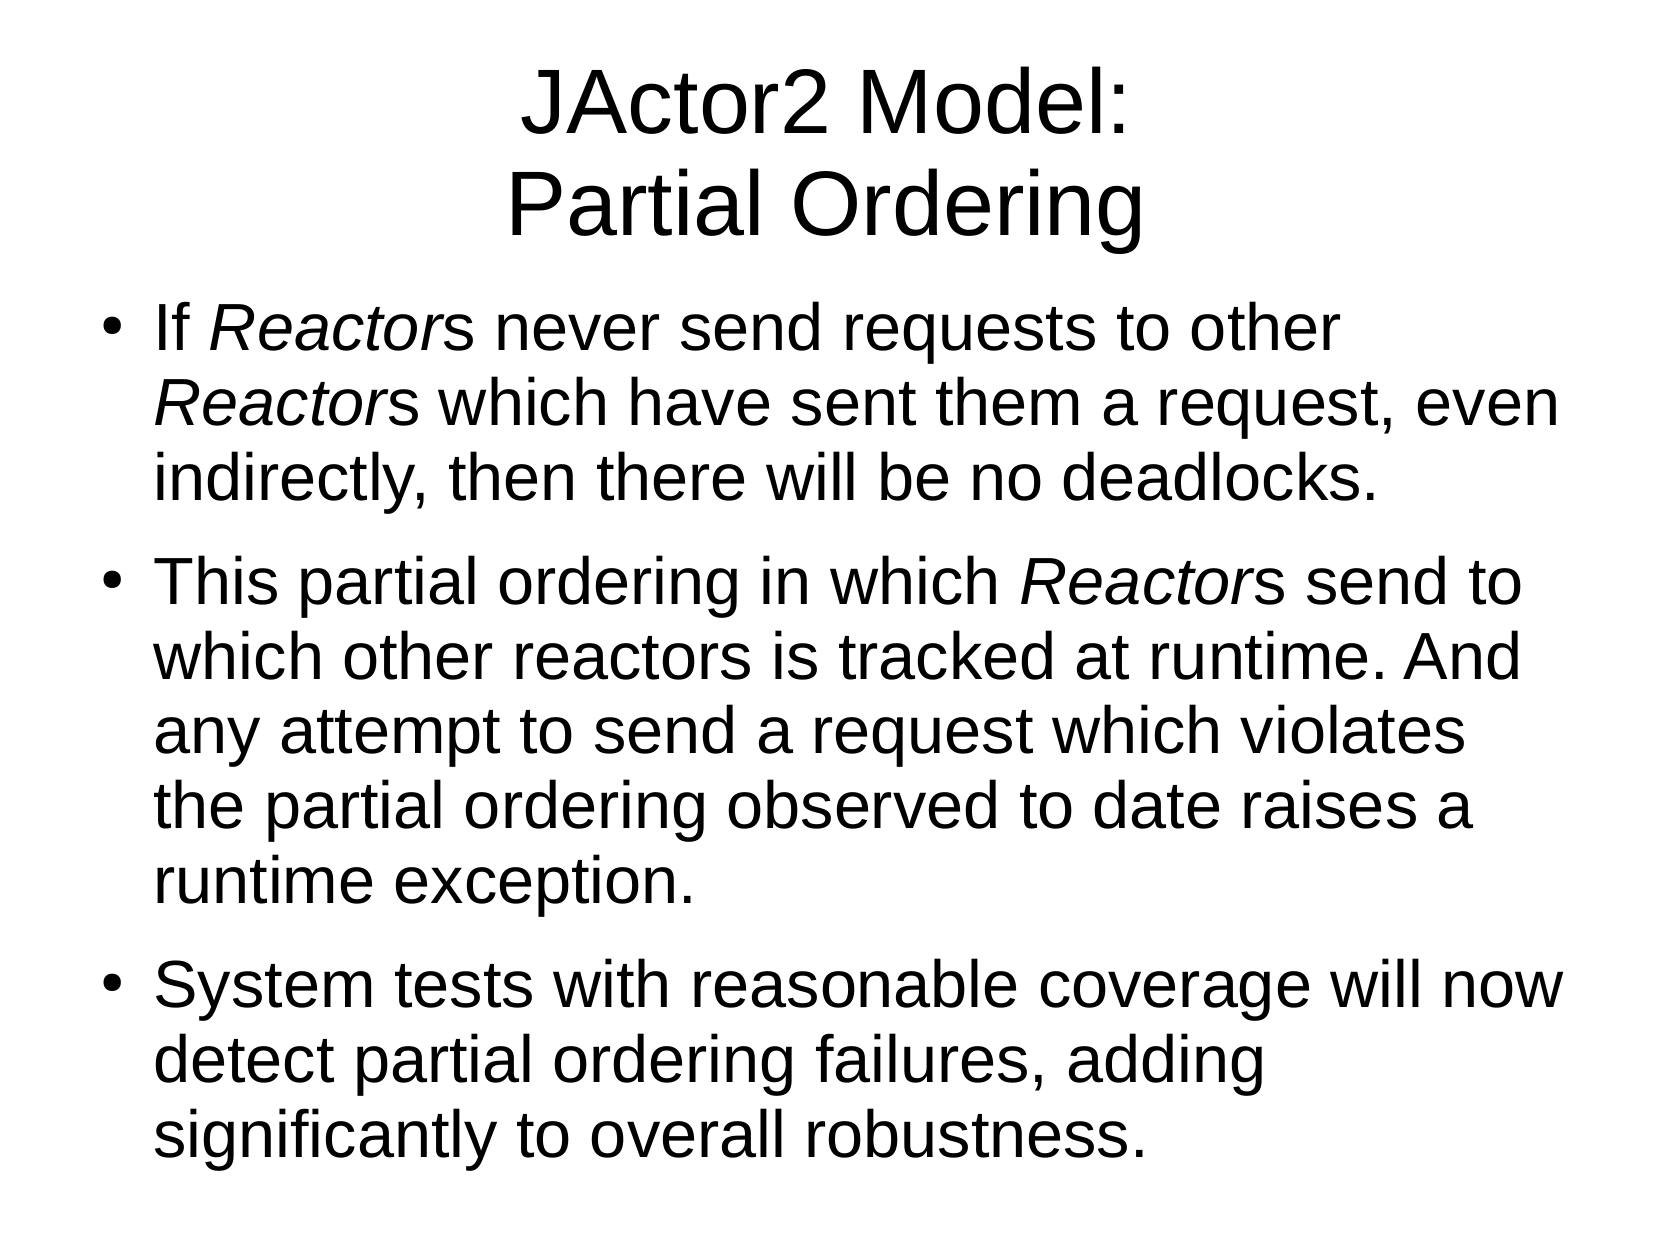

# JActor2 Model: Partial Ordering
If Reactors never send requests to other Reactors which have sent them a request, even indirectly, then there will be no deadlocks.
This partial ordering in which Reactors send to which other reactors is tracked at runtime. And any attempt to send a request which violates the partial ordering observed to date raises a runtime exception.
System tests with reasonable coverage will now detect partial ordering failures, adding significantly to overall robustness.